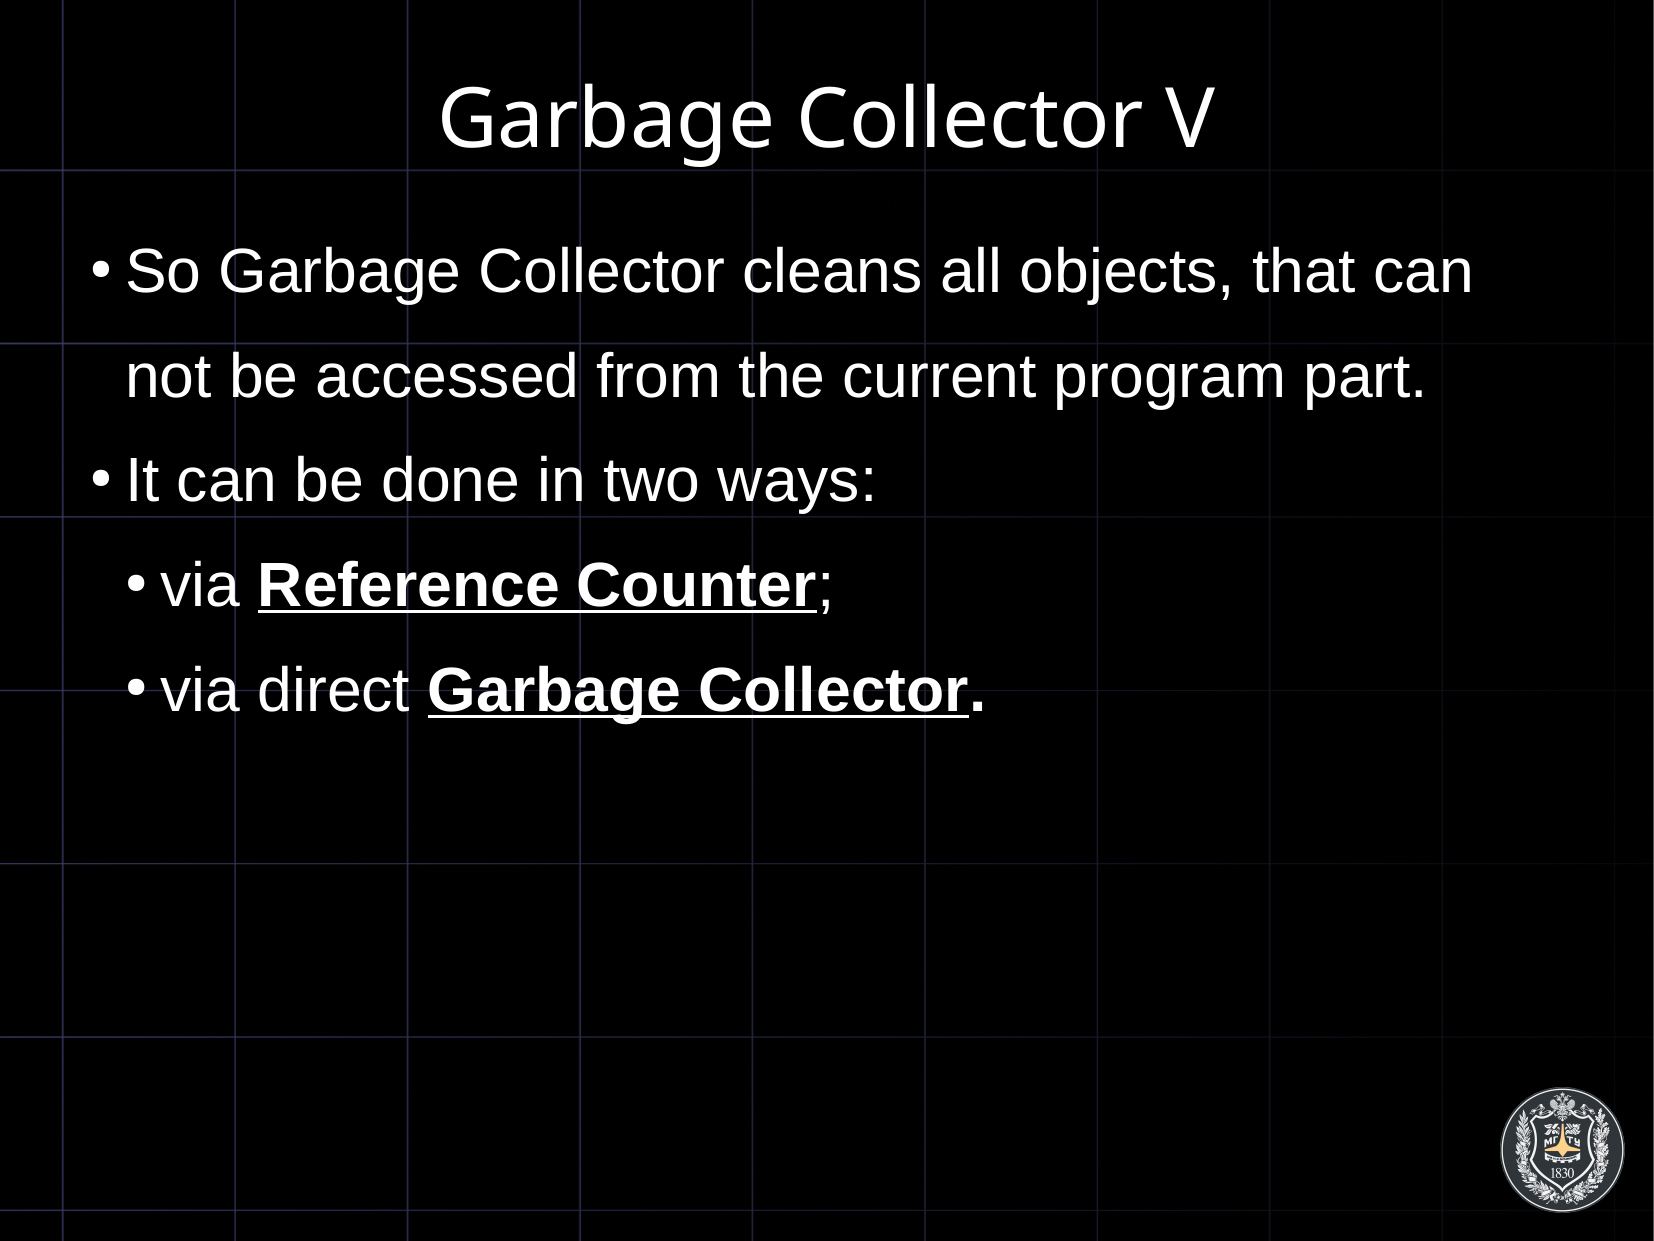

# Garbage Collector V
So Garbage Collector cleans all objects, that can not be accessed from the current program part.
It can be done in two ways:
via Reference Counter;
via direct Garbage Collector.